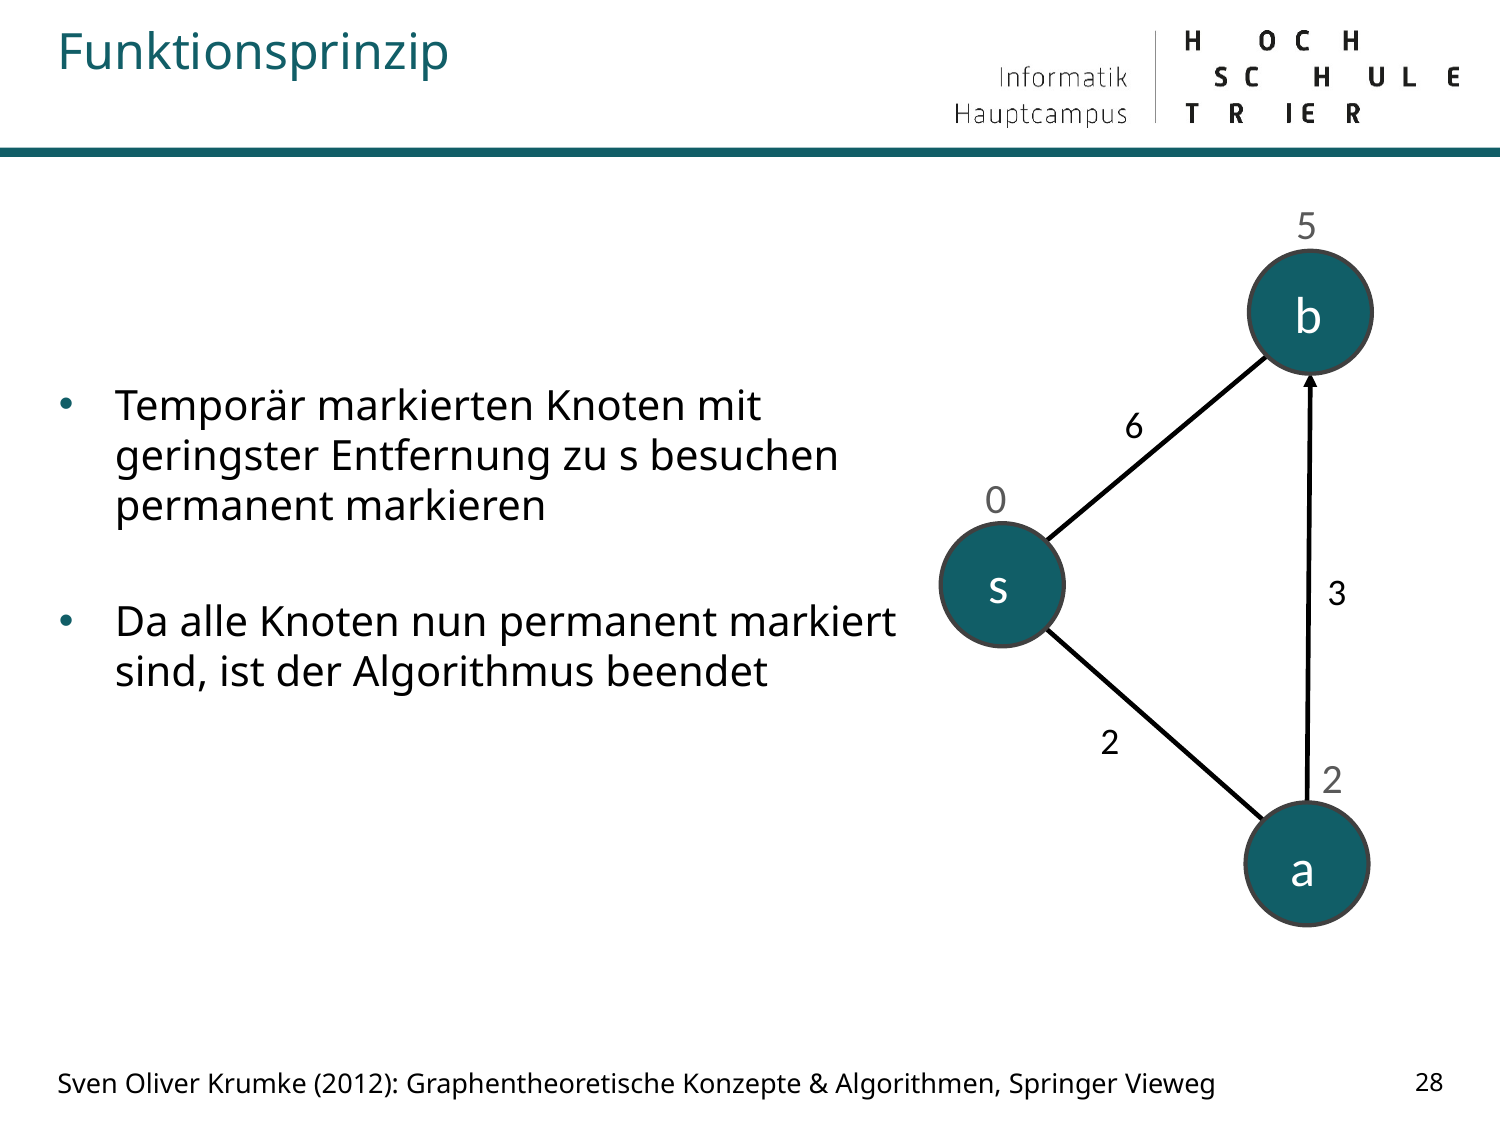

Funktionsprinzip
5
b
6
s
3
2
a
0
2
# Temporär markierten Knoten mit geringster Entfernung zu s besuchen permanent markieren
Da alle Knoten nun permanent markiert sind, ist der Algorithmus beendet
Sven Oliver Krumke (2012): Graphentheoretische Konzepte & Algorithmen, Springer Vieweg